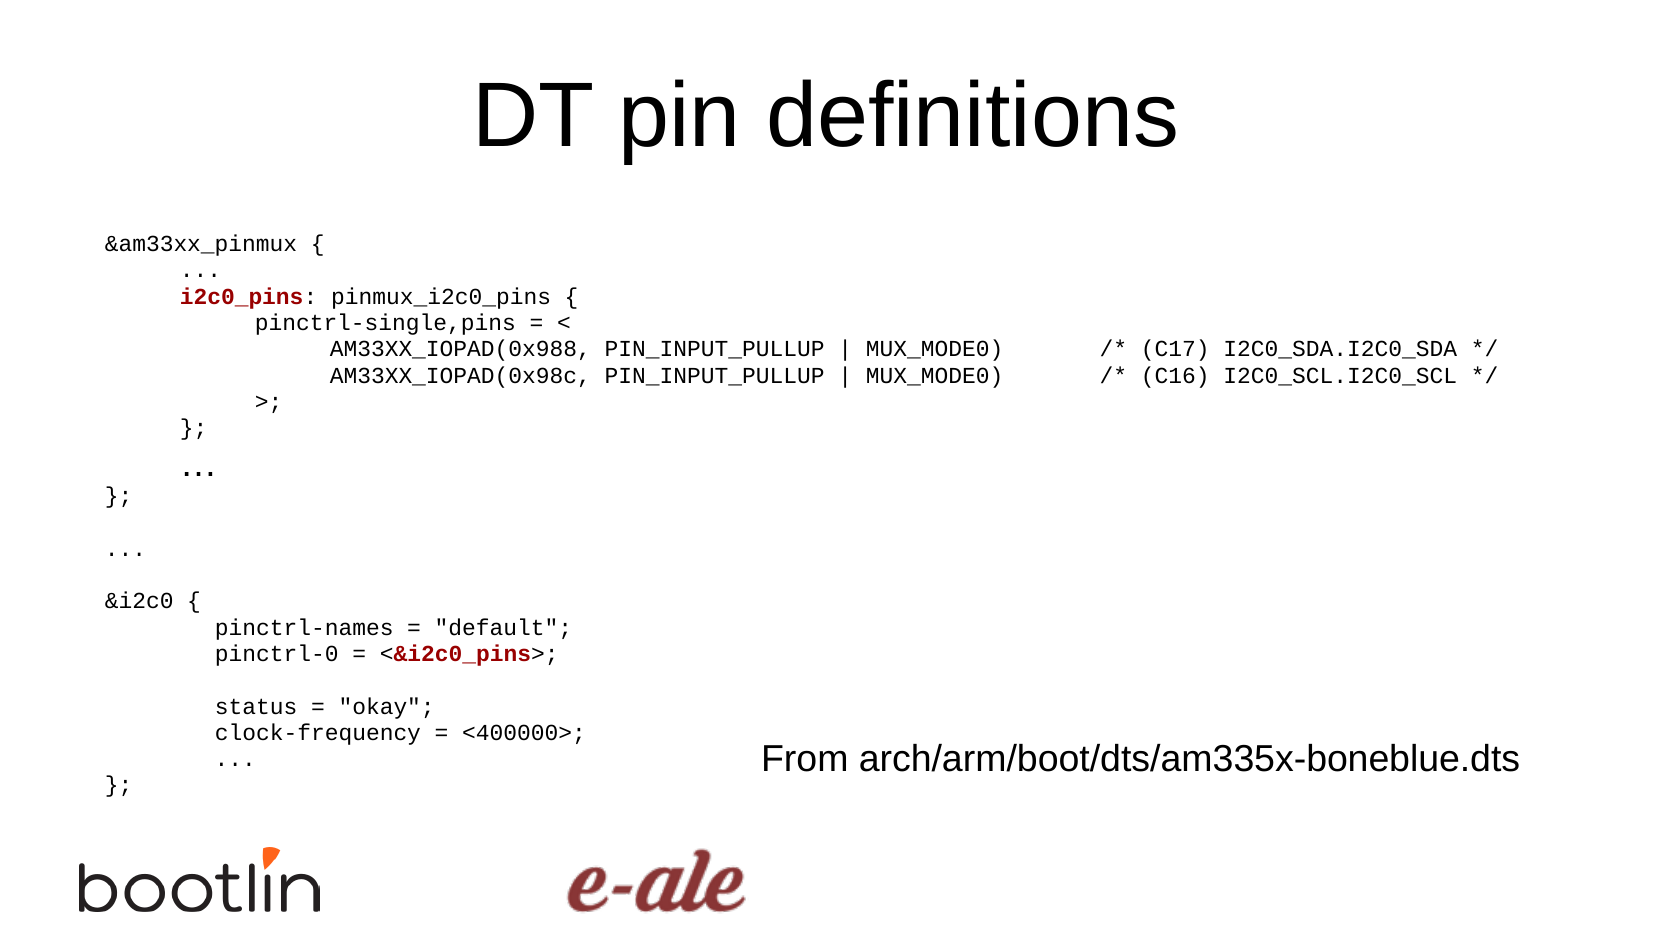

# DT pin definitions
&am33xx_pinmux {
	...
	i2c0_pins: pinmux_i2c0_pins {
		pinctrl-single,pins = <
			AM33XX_IOPAD(0x988, PIN_INPUT_PULLUP | MUX_MODE0) /* (C17) I2C0_SDA.I2C0_SDA */
			AM33XX_IOPAD(0x98c, PIN_INPUT_PULLUP | MUX_MODE0) /* (C16) I2C0_SCL.I2C0_SCL */
		>;
	};
	…
};
...
&i2c0 {
 pinctrl-names = "default";
 pinctrl-0 = <&i2c0_pins>;
 status = "okay";
 clock-frequency = <400000>;
 ...
};
From arch/arm/boot/dts/am335x-boneblue.dts